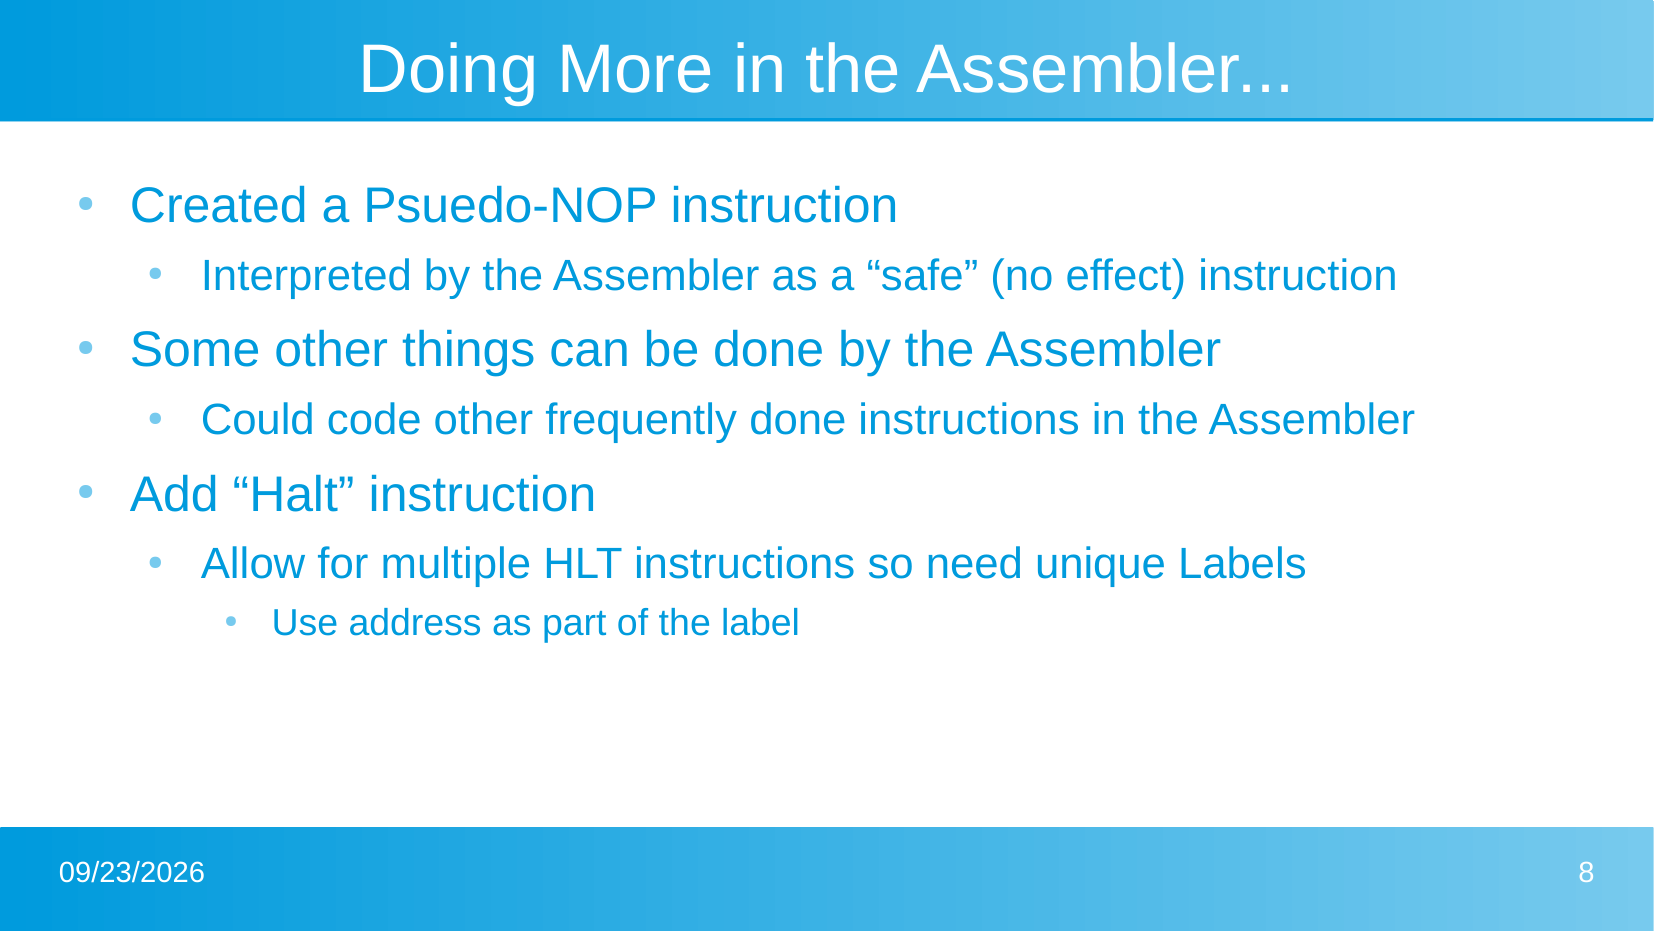

# Doing More in the Assembler...
Created a Psuedo-NOP instruction
Interpreted by the Assembler as a “safe” (no effect) instruction
Some other things can be done by the Assembler
Could code other frequently done instructions in the Assembler
Add “Halt” instruction
Allow for multiple HLT instructions so need unique Labels
Use address as part of the label
8